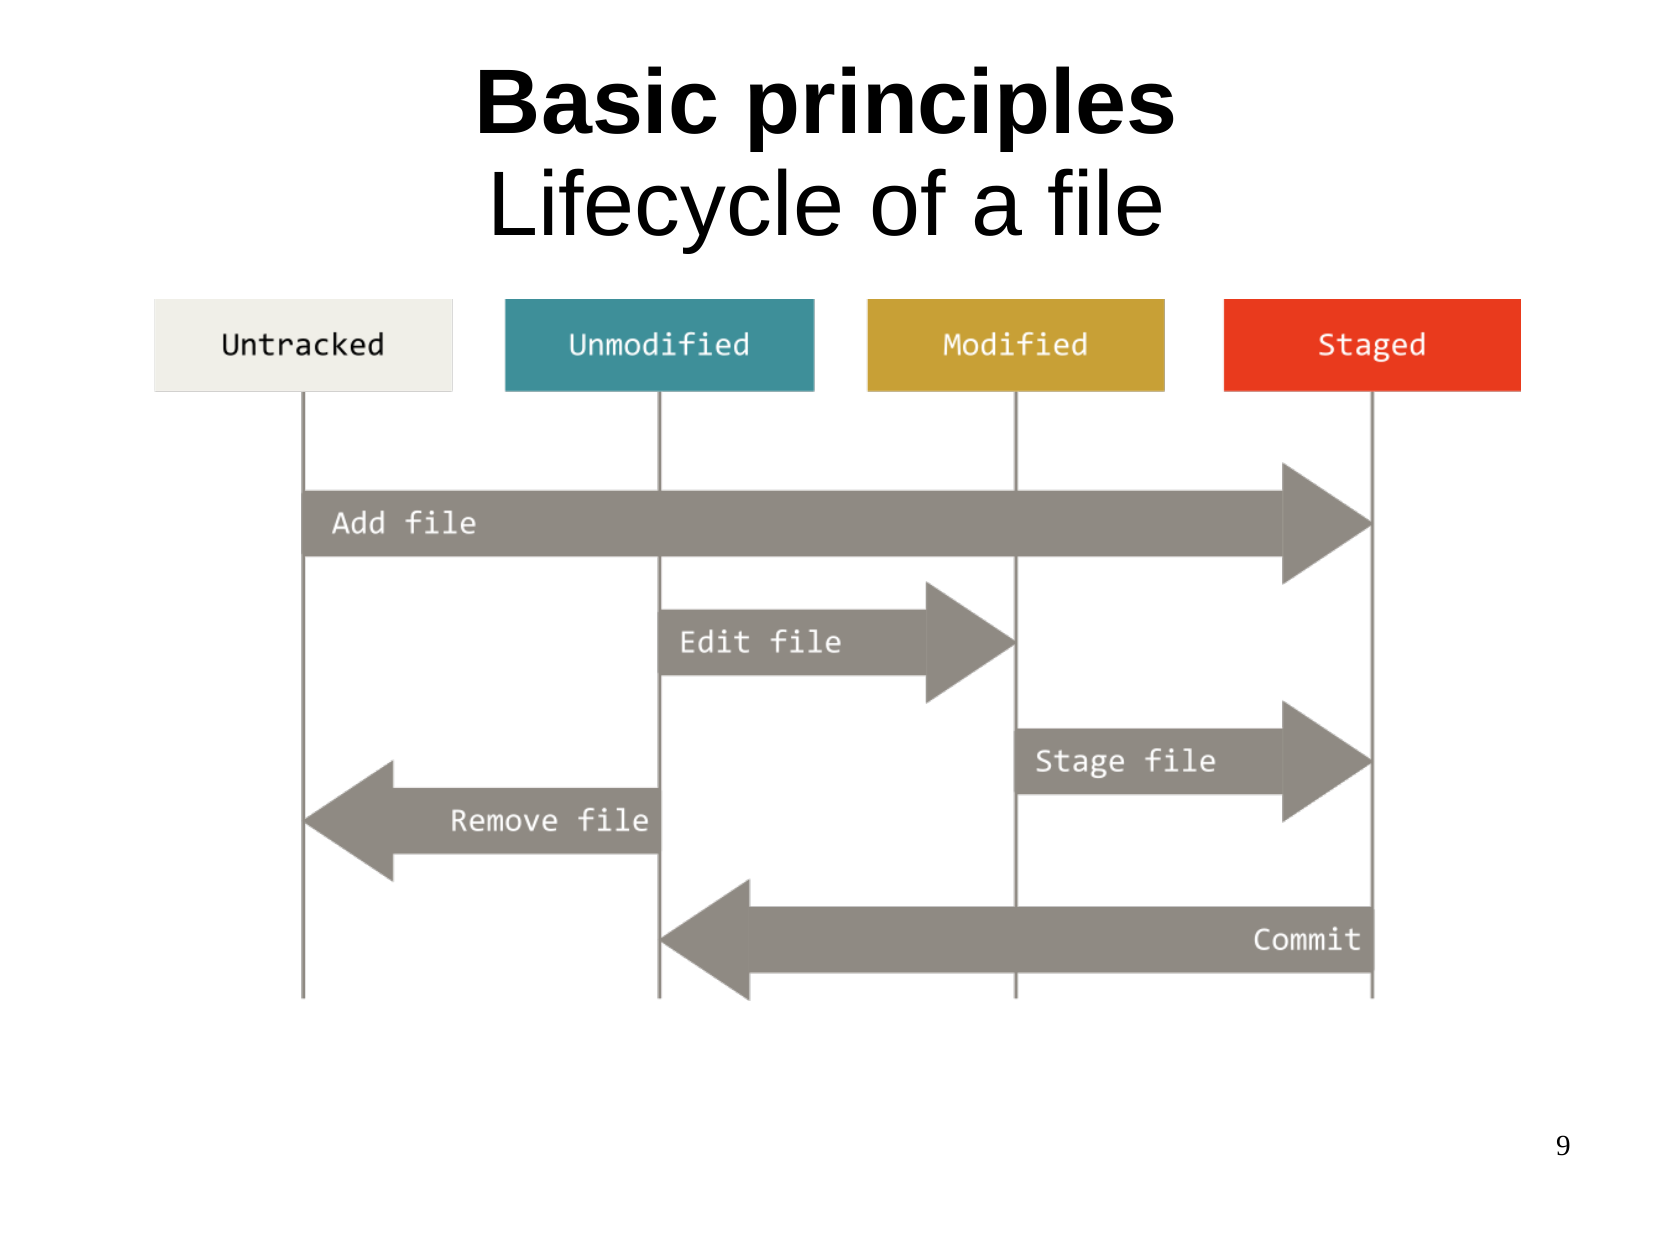

# Basic principles Lifecycle of a file
9